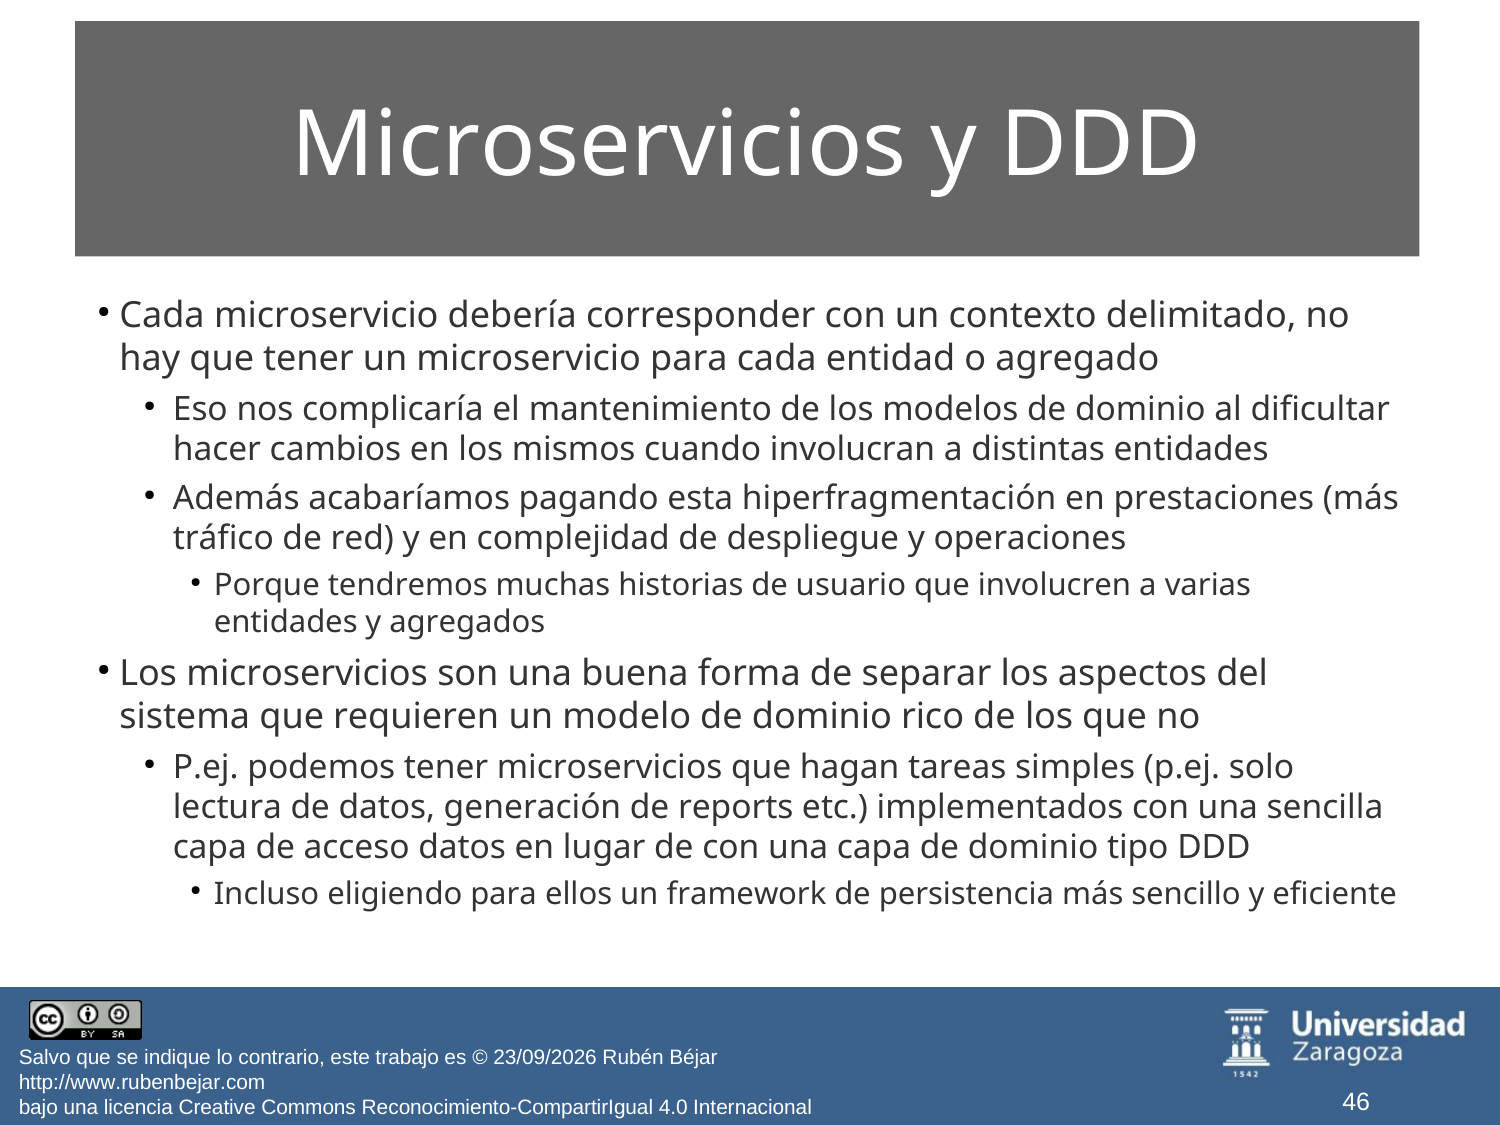

Microservicios y DDD
# Cada microservicio debería corresponder con un contexto delimitado, no hay que tener un microservicio para cada entidad o agregado
Eso nos complicaría el mantenimiento de los modelos de dominio al dificultar hacer cambios en los mismos cuando involucran a distintas entidades
Además acabaríamos pagando esta hiperfragmentación en prestaciones (más tráfico de red) y en complejidad de despliegue y operaciones
Porque tendremos muchas historias de usuario que involucren a varias entidades y agregados
Los microservicios son una buena forma de separar los aspectos del sistema que requieren un modelo de dominio rico de los que no
P.ej. podemos tener microservicios que hagan tareas simples (p.ej. solo lectura de datos, generación de reports etc.) implementados con una sencilla capa de acceso datos en lugar de con una capa de dominio tipo DDD
Incluso eligiendo para ellos un framework de persistencia más sencillo y eficiente